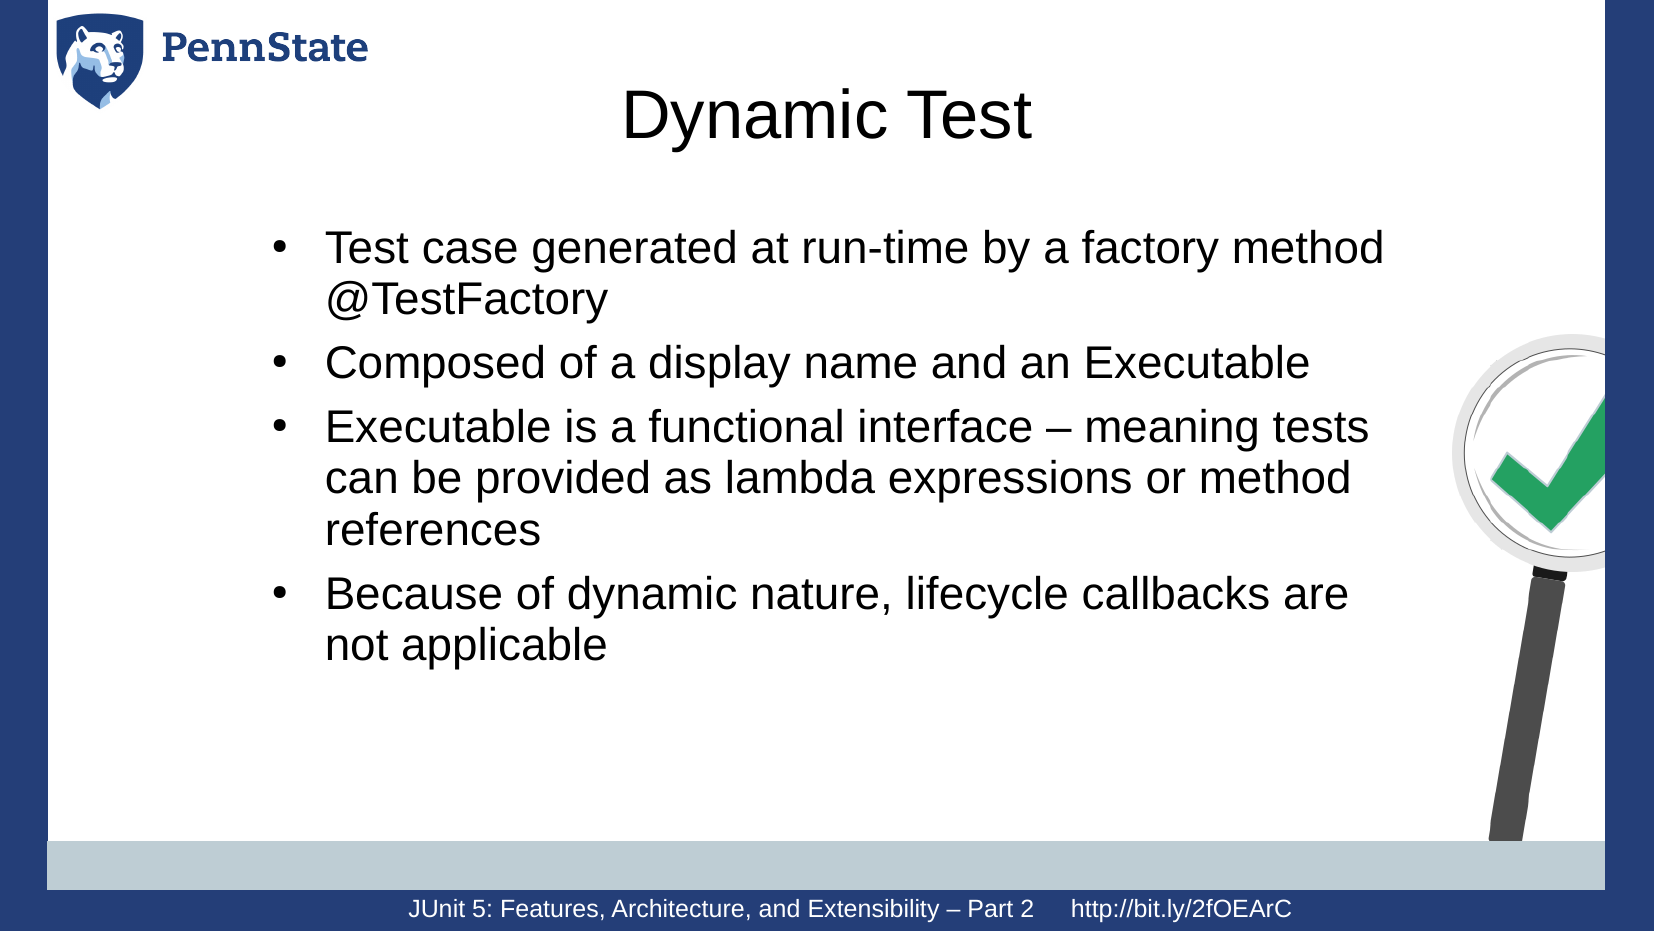

# Dynamic Test
Test case generated at run-time by a factory method @TestFactory
Composed of a display name and an Executable
Executable is a functional interface – meaning tests can be provided as lambda expressions or method references
Because of dynamic nature, lifecycle callbacks are not applicable